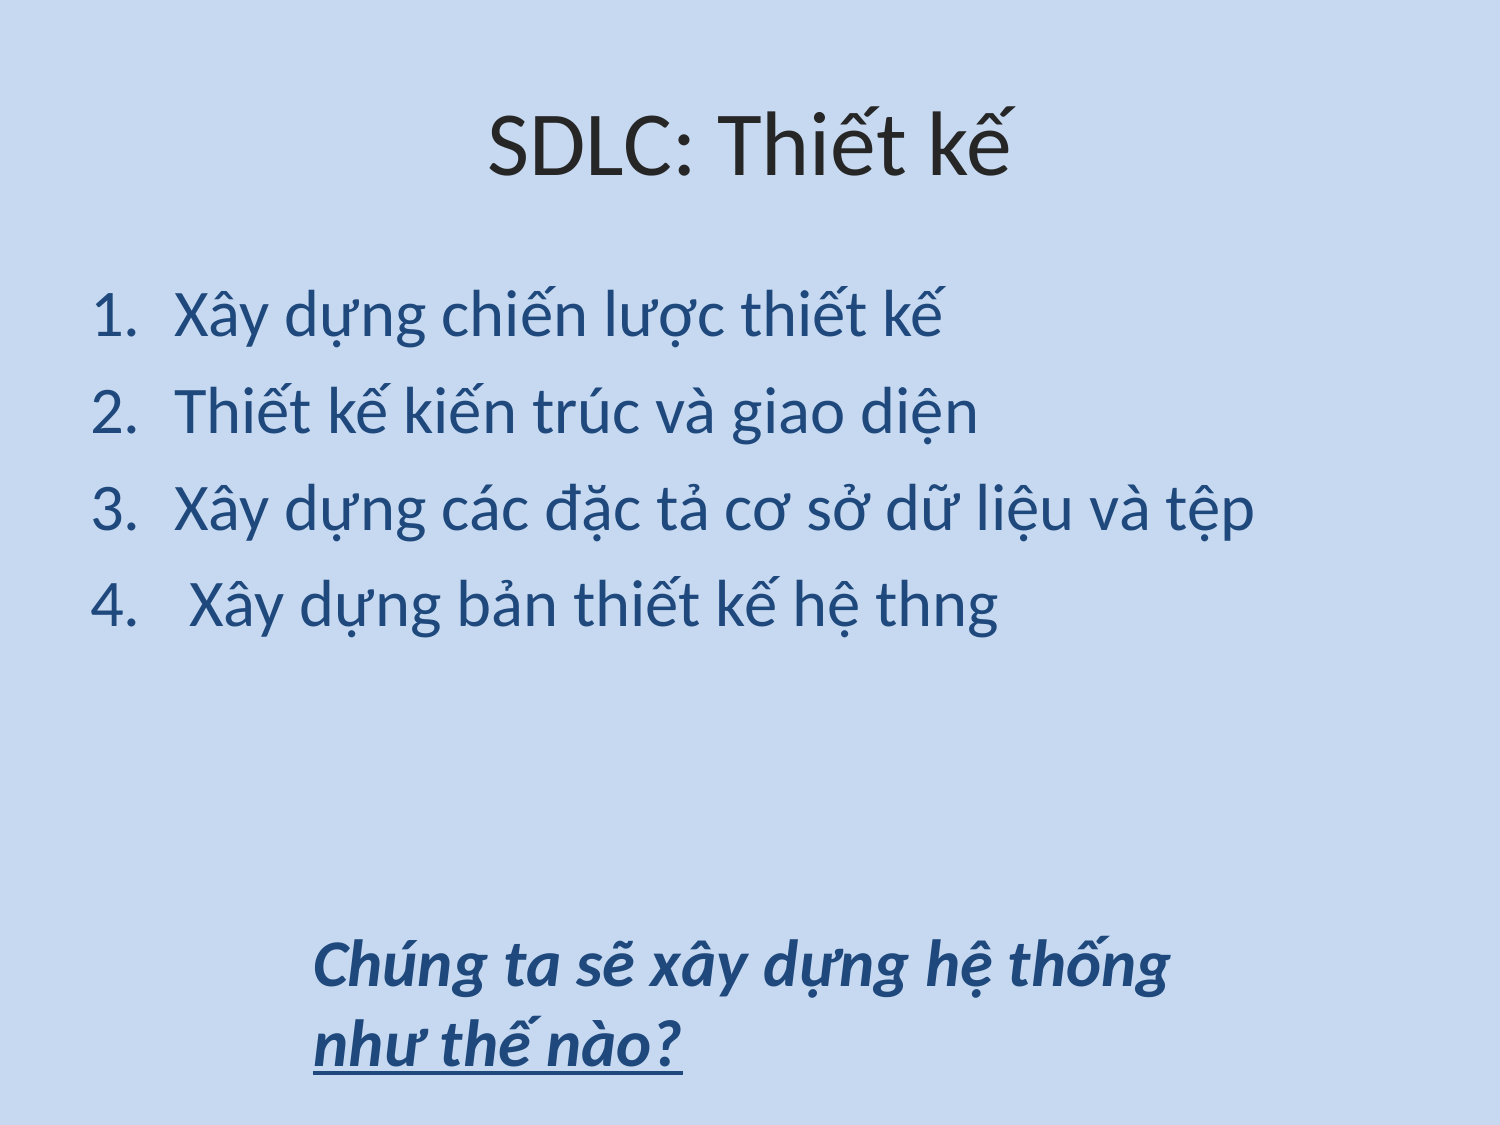

# SDLC: Thiết kế
Xây dựng chiến lược thiết kế
Thiết kế kiến trúc và giao diện
Xây dựng các đặc tả cơ sở dữ liệu và tệp
 Xây dựng bản thiết kế hệ thng
Chúng ta sẽ xây dựng hệ thống
như thế nào?